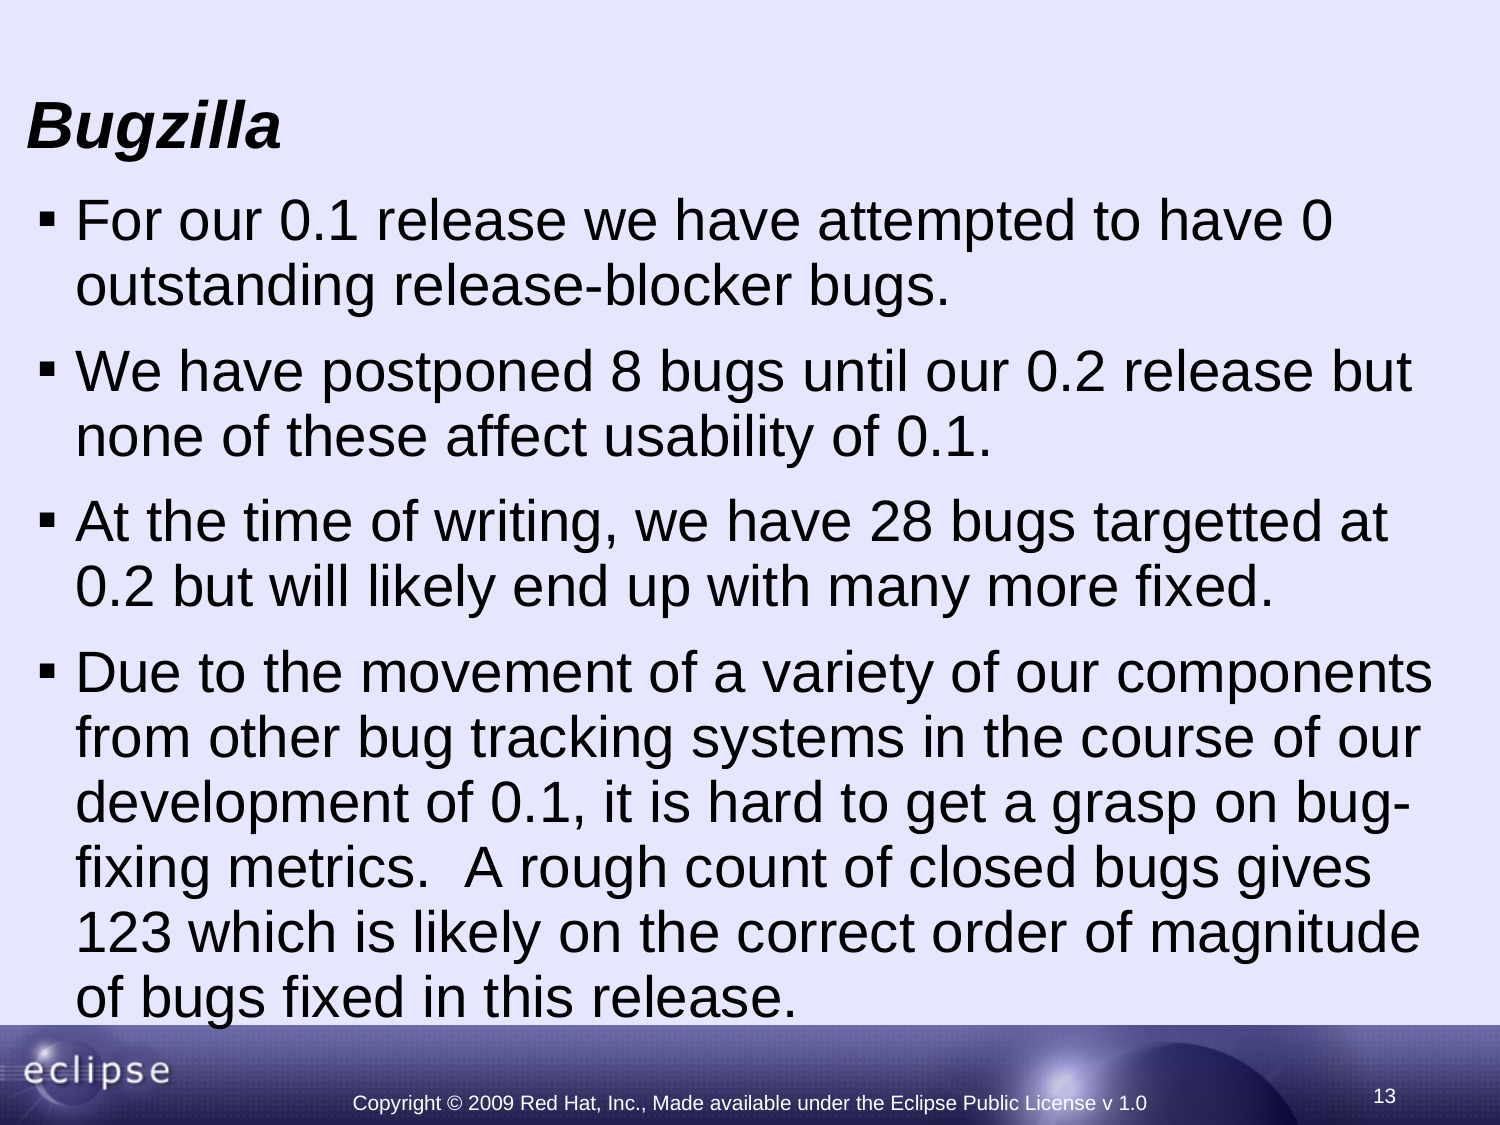

# Bugzilla
For our 0.1 release we have attempted to have 0 outstanding release-blocker bugs.
We have postponed 8 bugs until our 0.2 release but none of these affect usability of 0.1.
At the time of writing, we have 28 bugs targetted at 0.2 but will likely end up with many more fixed.
Due to the movement of a variety of our components from other bug tracking systems in the course of our development of 0.1, it is hard to get a grasp on bug-fixing metrics. A rough count of closed bugs gives 123 which is likely on the correct order of magnitude of bugs fixed in this release.